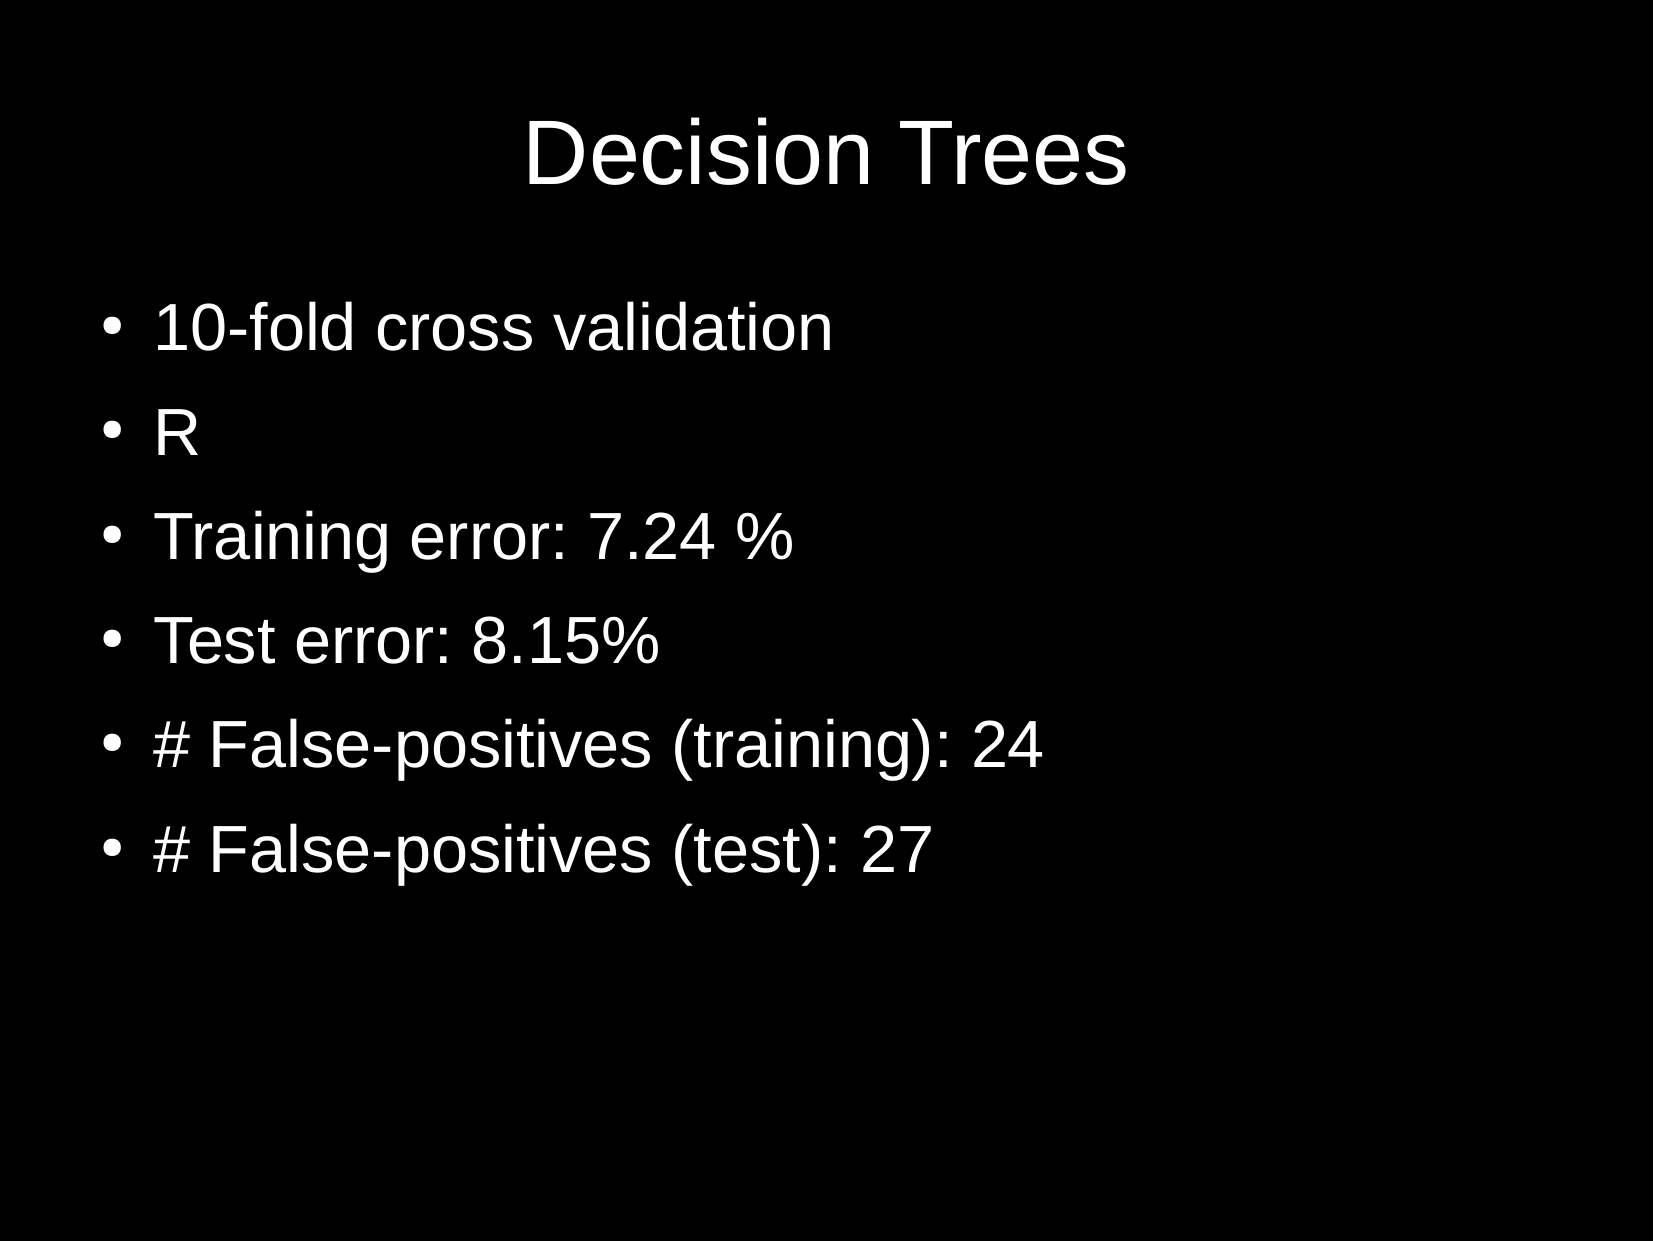

# Decision Trees
10-fold cross validation
R
Training error: 7.24 %
Test error: 8.15%
# False-positives (training): 24
# False-positives (test): 27